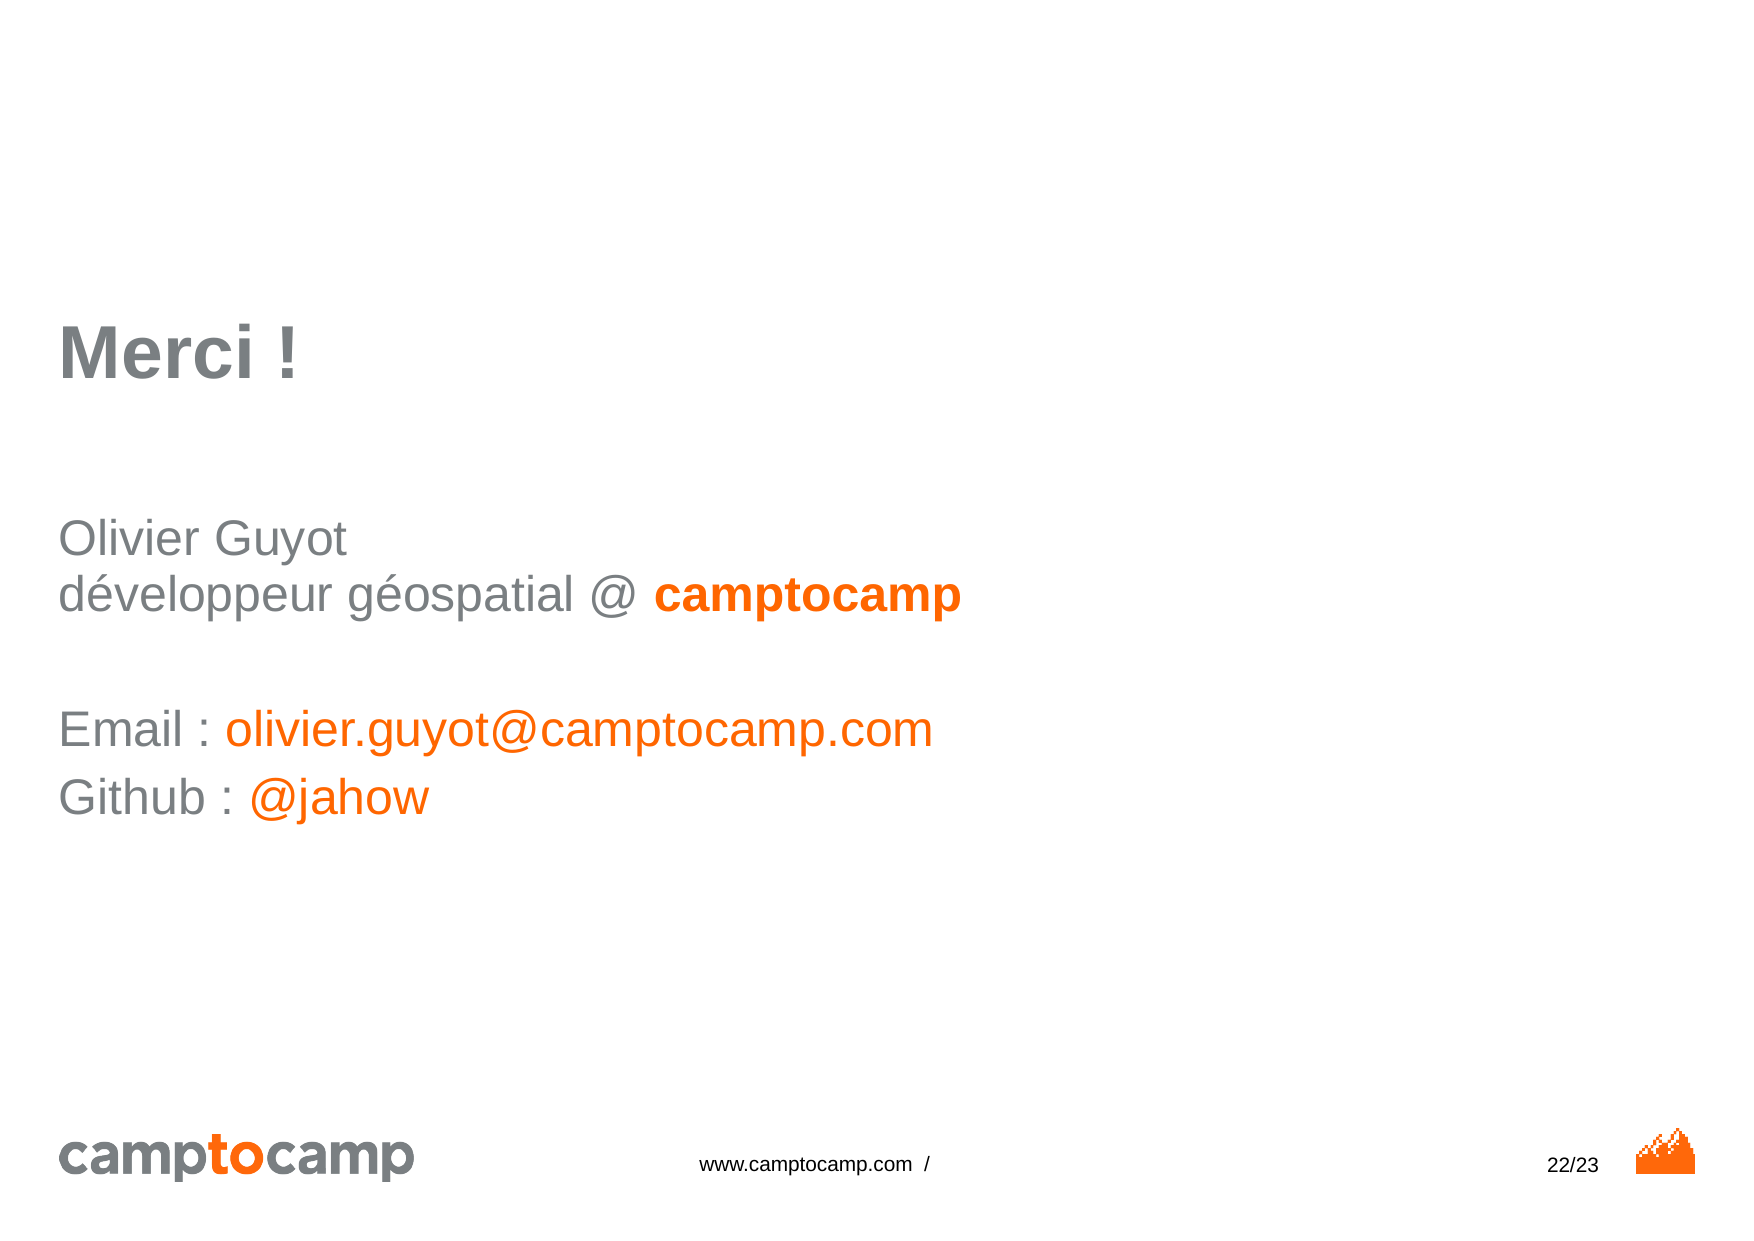

# Merci !
Olivier Guyot
développeur géospatial @ camptocamp
Email : olivier.guyot@camptocamp.com
Github : @jahow